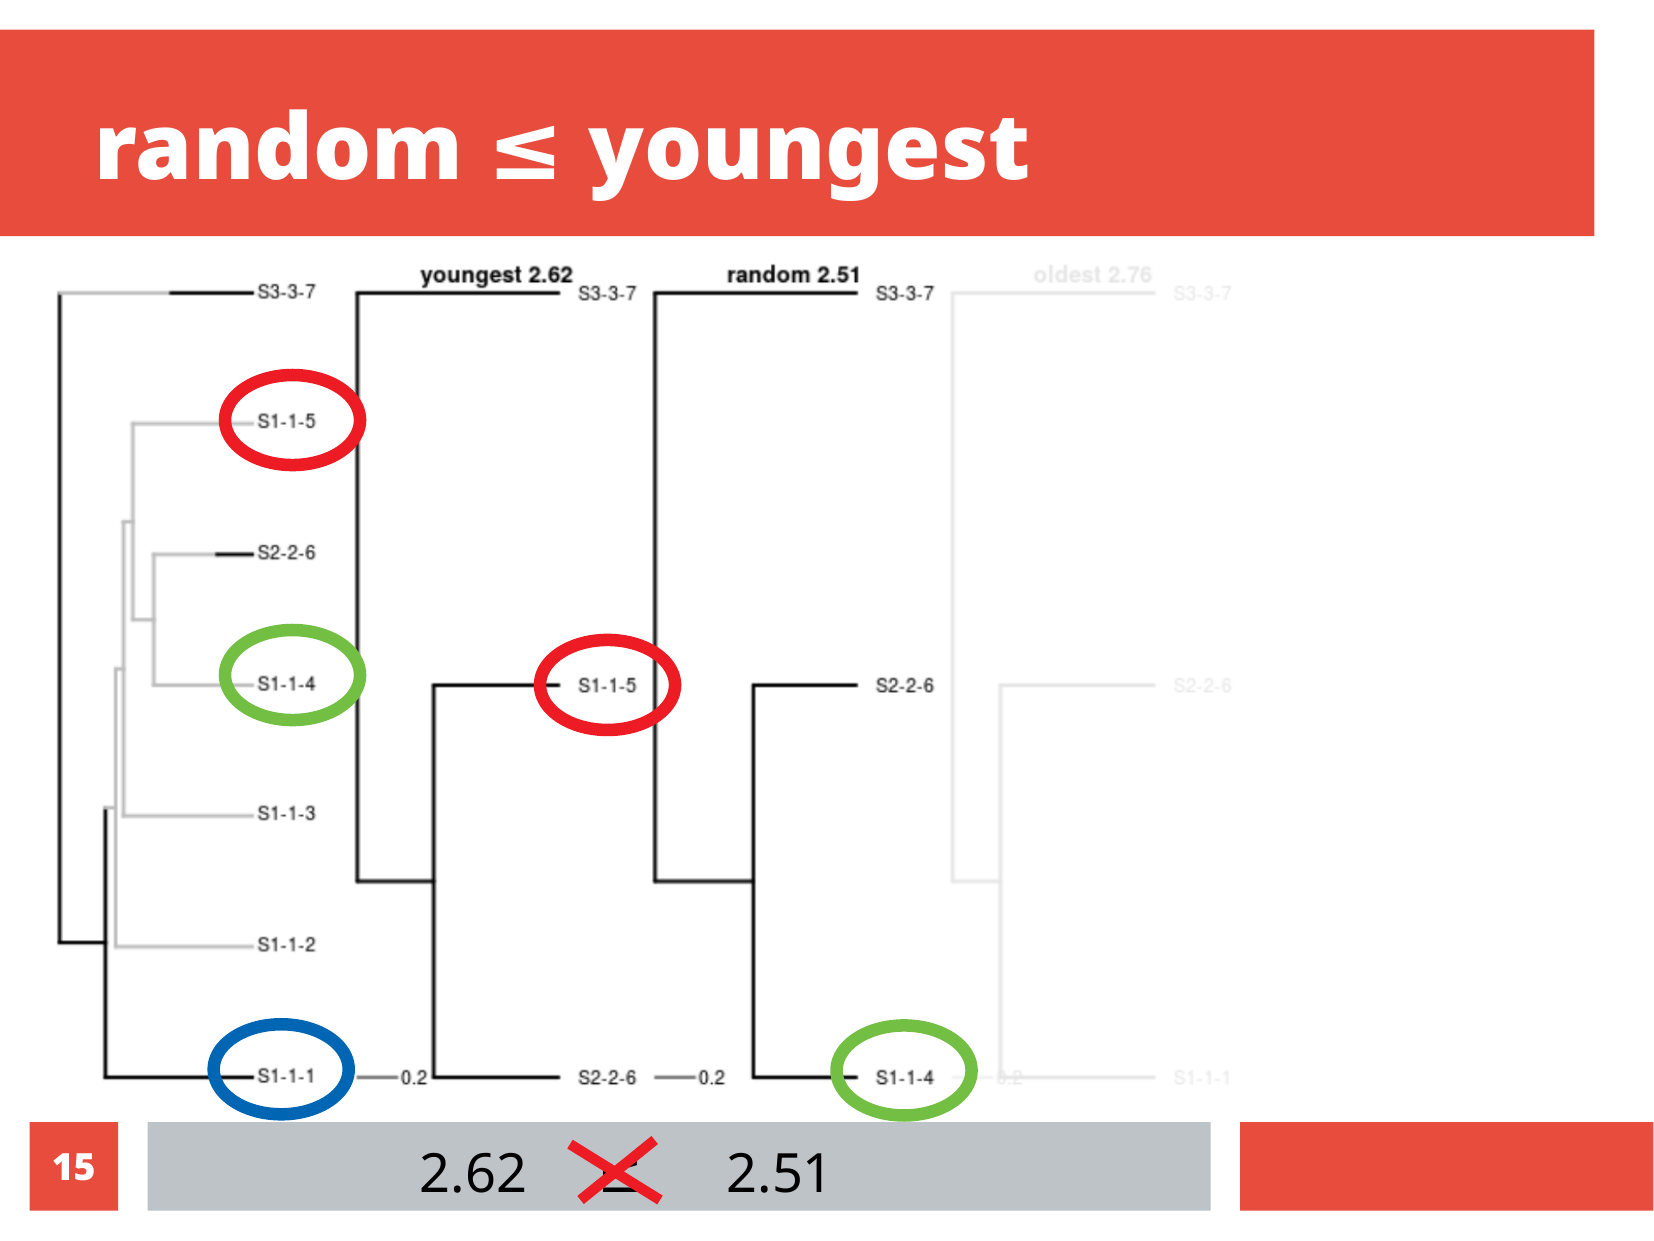

# random ≤ youngest
15
2.62 ≤ 2.51